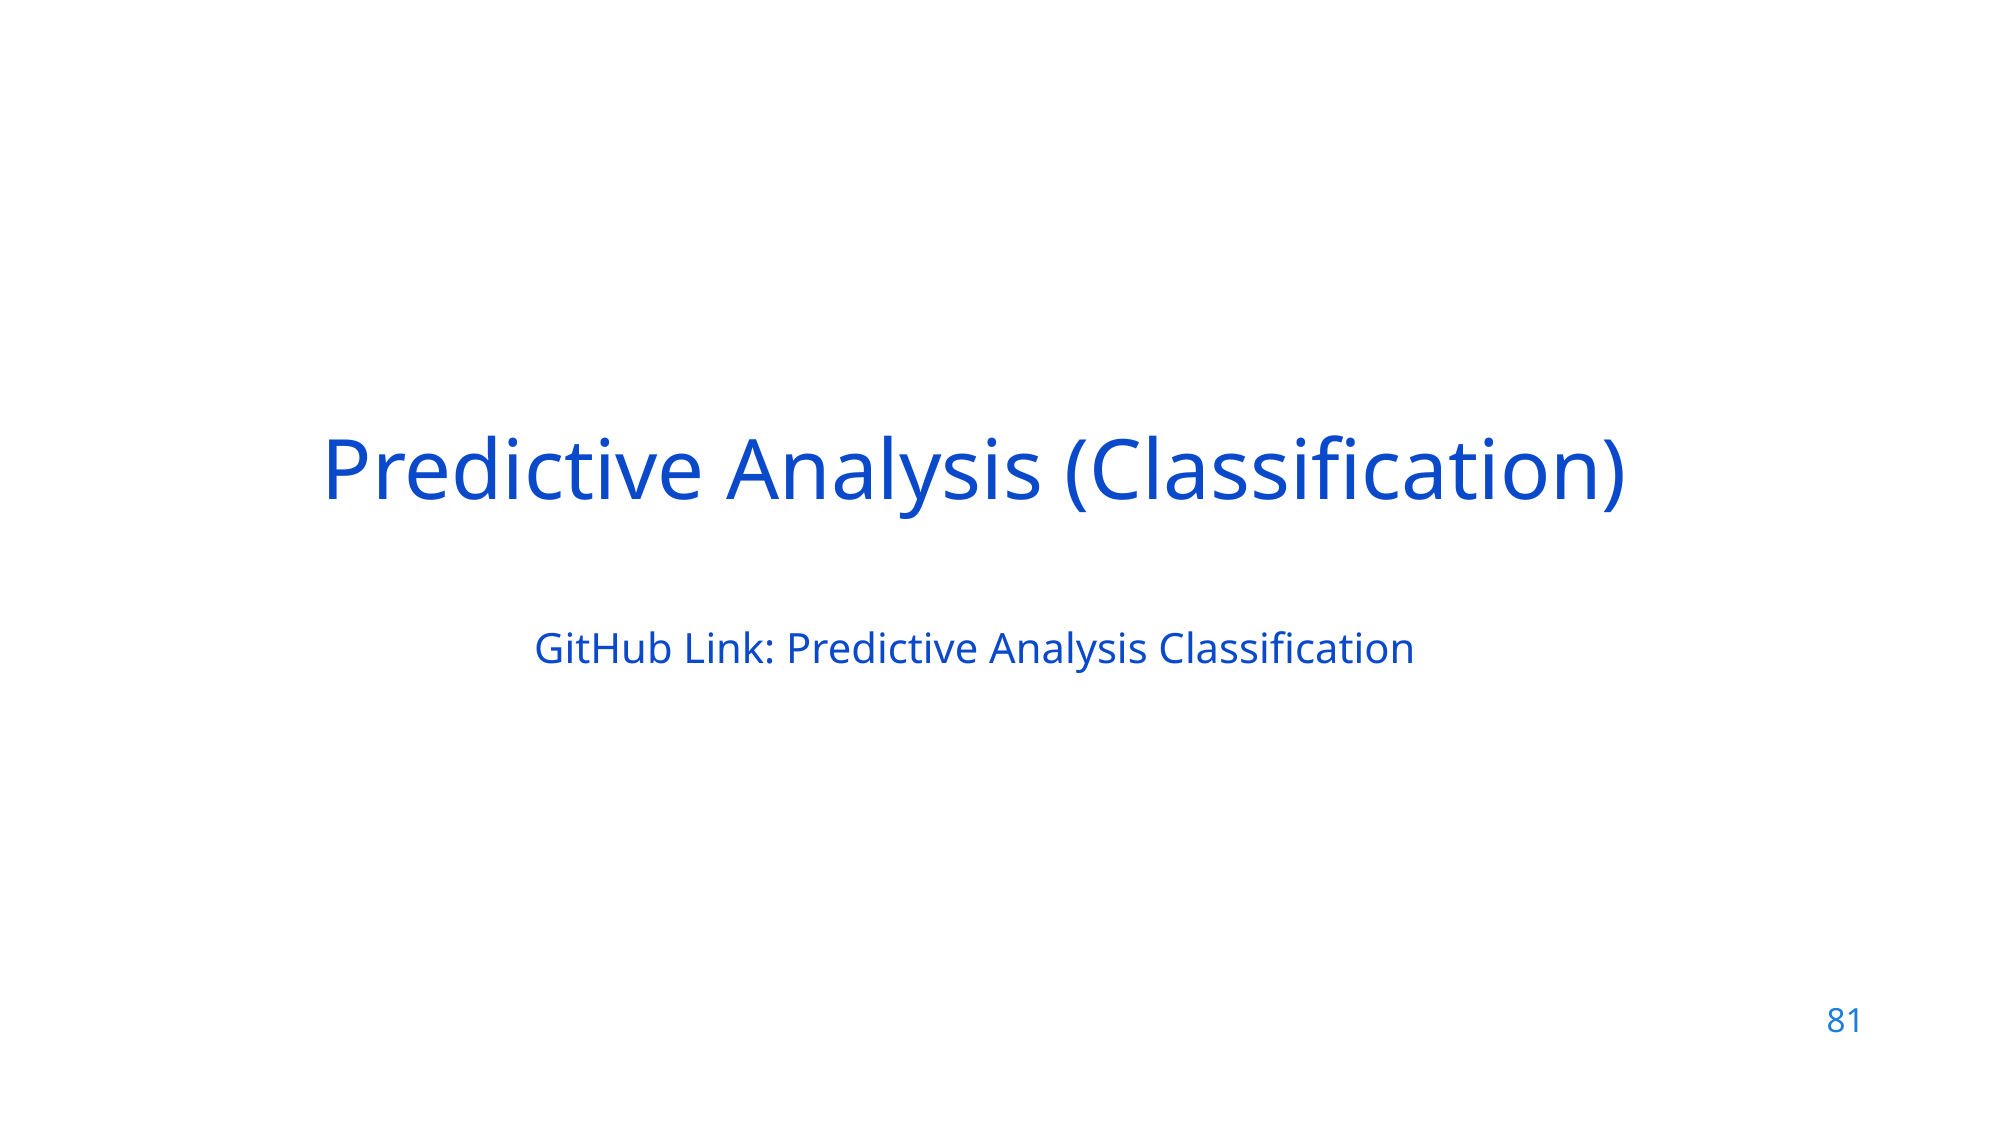

Predictive Analysis (Classification)
GitHub Link: Predictive Analysis Classification
81